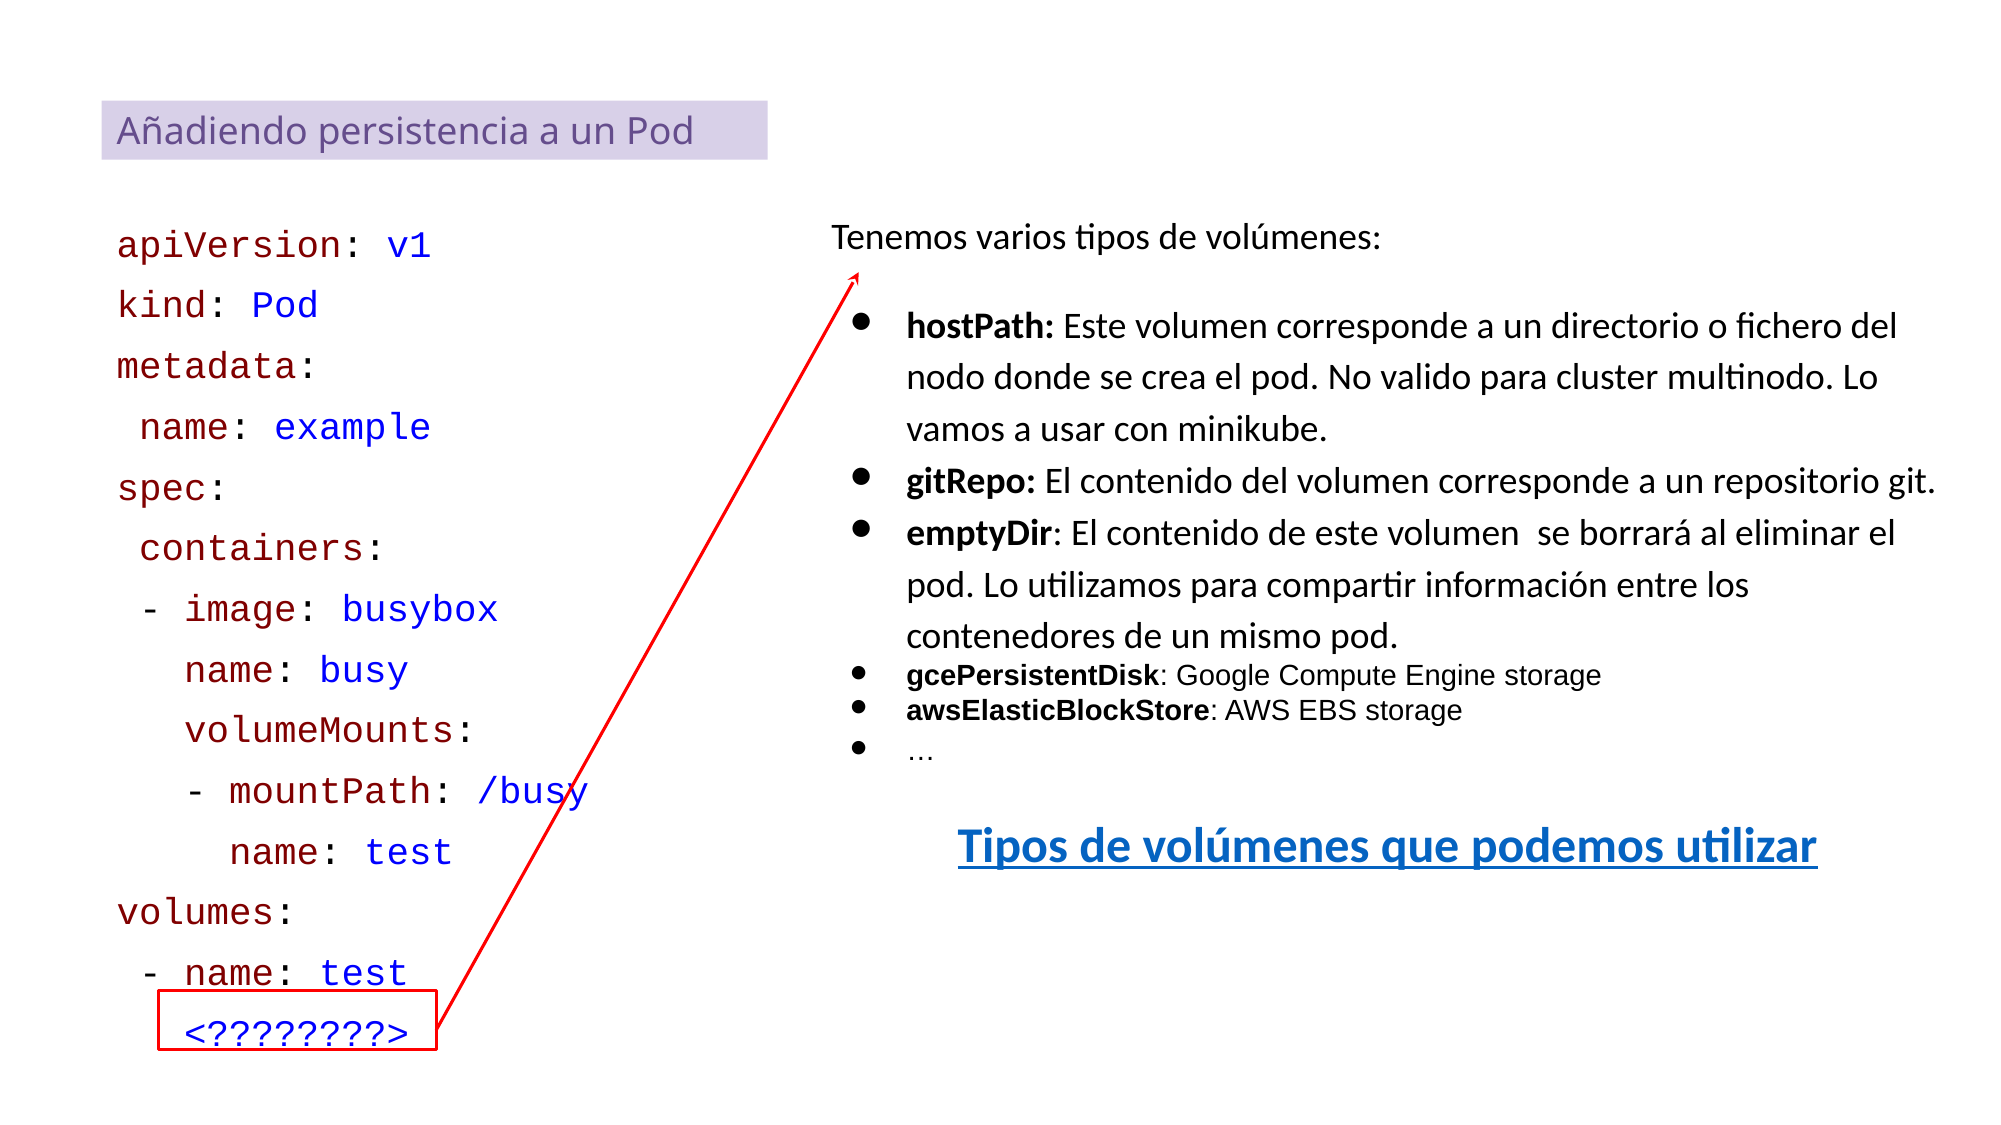

Añadiendo persistencia a un Pod
apiVersion: v1
kind: Pod
metadata:
 name: example
spec:
 containers:
 - image: busybox
 name: busy
 volumeMounts:
 - mountPath: /busy
 name: test
volumes:
 - name: test
 <????????>
Tenemos varios tipos de volúmenes:
hostPath: Este volumen corresponde a un directorio o fichero del nodo donde se crea el pod. No valido para cluster multinodo. Lo vamos a usar con minikube.
gitRepo: El contenido del volumen corresponde a un repositorio git.
emptyDir: El contenido de este volumen se borrará al eliminar el pod. Lo utilizamos para compartir información entre los contenedores de un mismo pod.
gcePersistentDisk: Google Compute Engine storage
awsElasticBlockStore: AWS EBS storage
…
Tipos de volúmenes que podemos utilizar